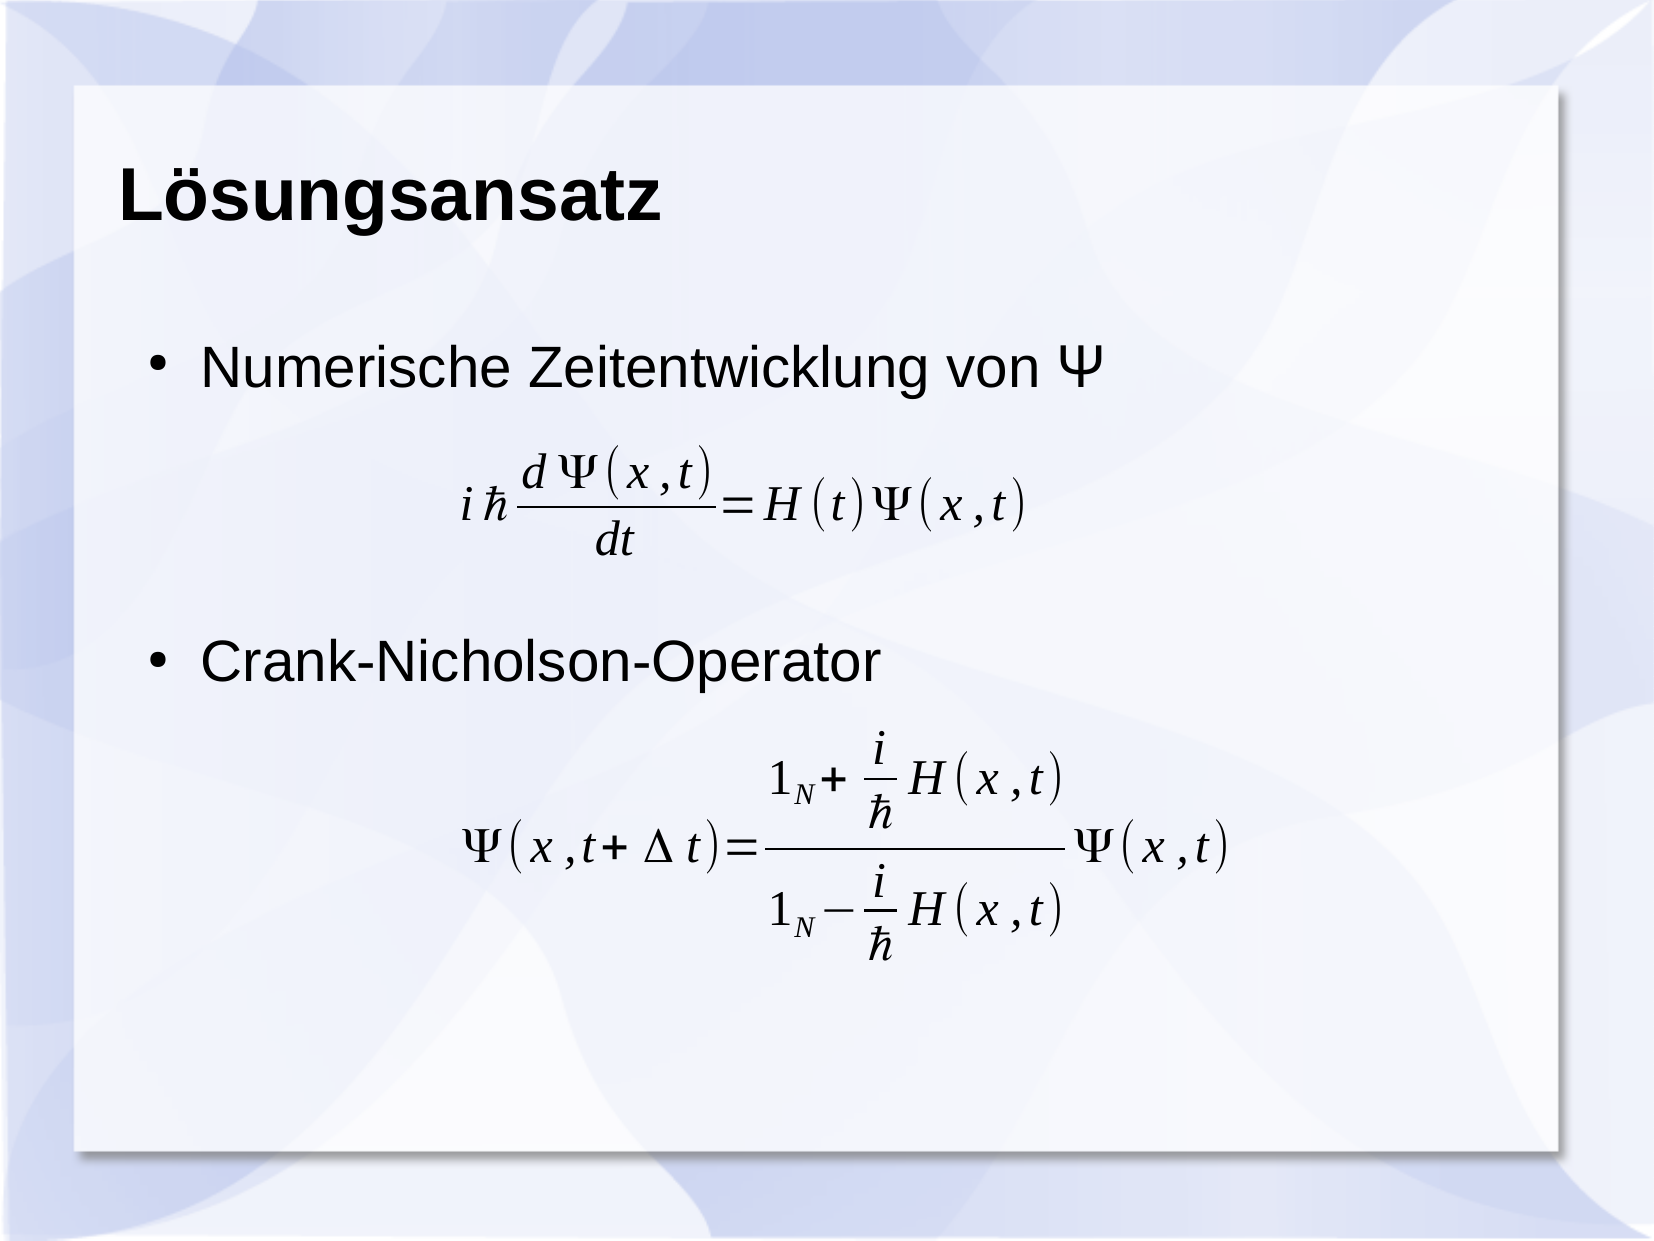

# Lösungsansatz
Numerische Zeitentwicklung von Ψ
Crank-Nicholson-Operator